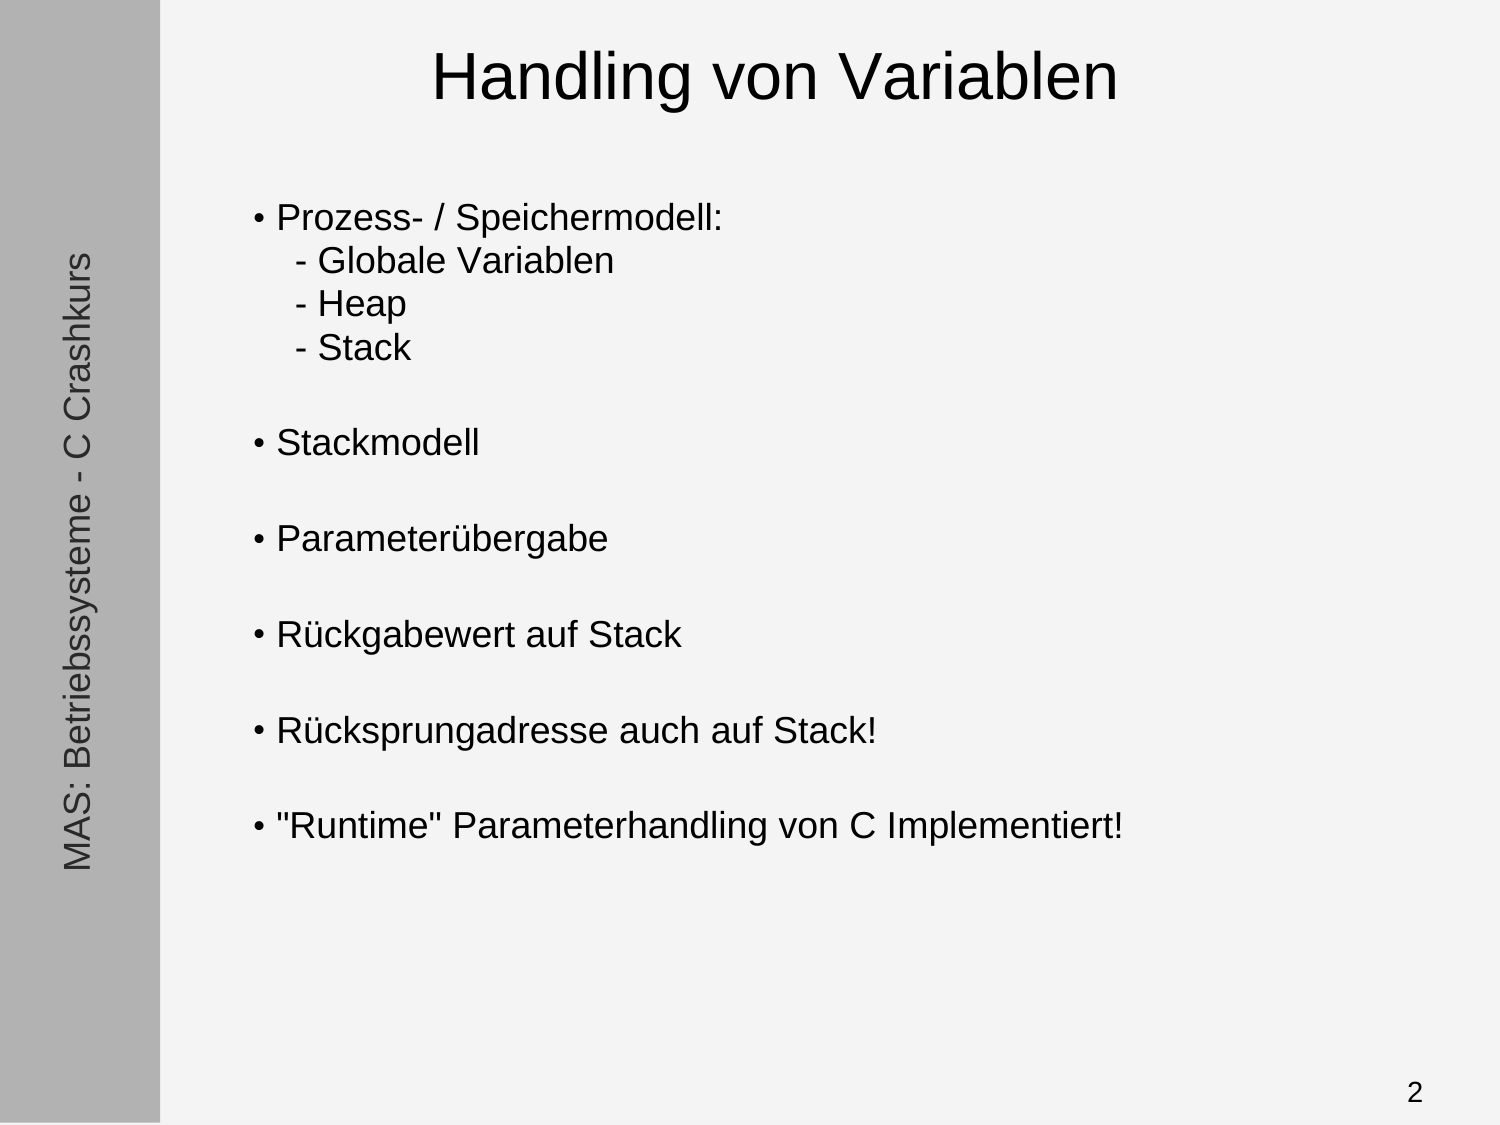

Handling von Variablen
Prozess- / Speichermodell:
- Globale Variablen
- Heap
- Stack
Stackmodell
Parameterübergabe
Rückgabewert auf Stack
Rücksprungadresse auch auf Stack!
"Runtime" Parameterhandling von C Implementiert!
MAS: Betriebssysteme - C Crashkurs